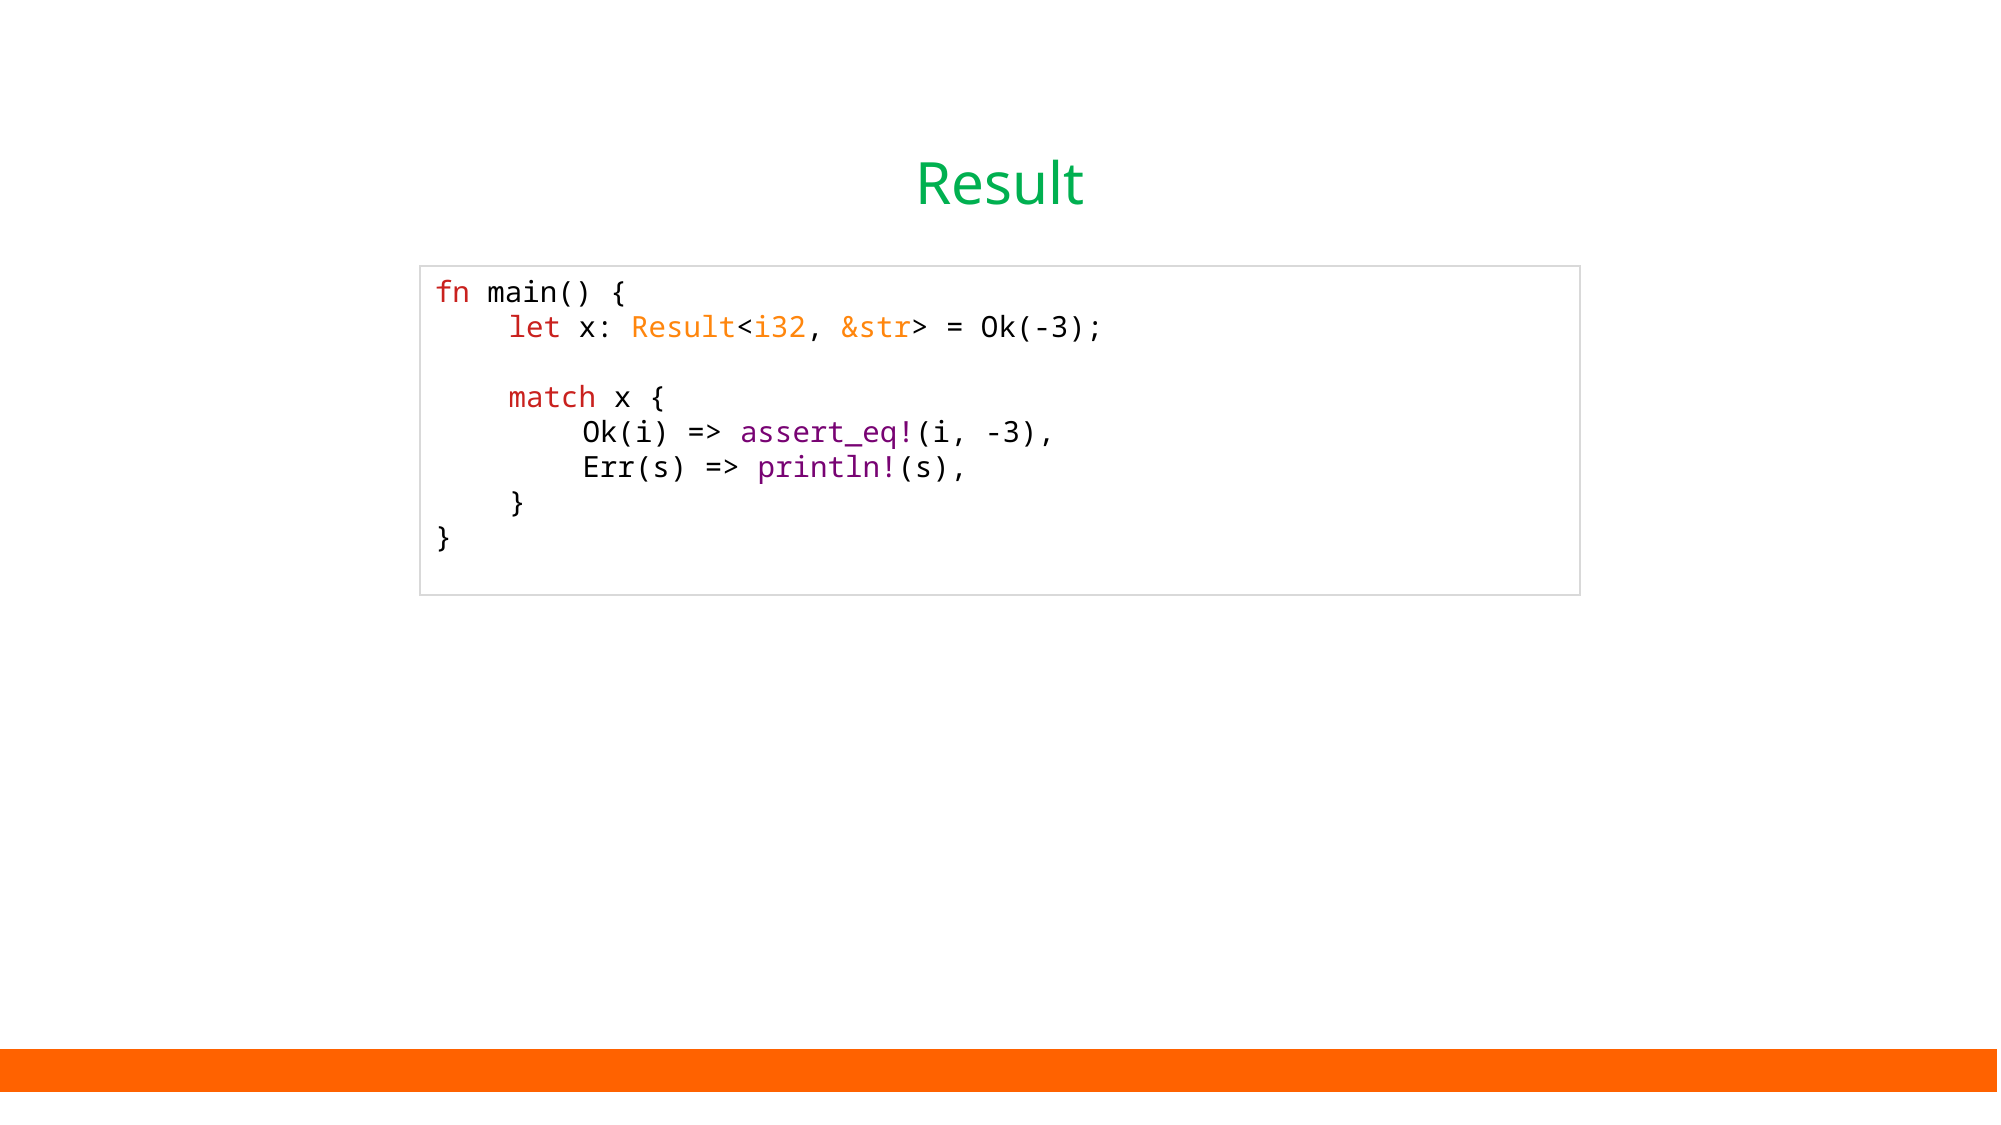

# Result
fn main() {
	let x: Result<i32, &str> = Ok(-3);
	match x {
		Ok(i) => assert_eq!(i, -3),
		Err(s) => println!(s),
	}
}